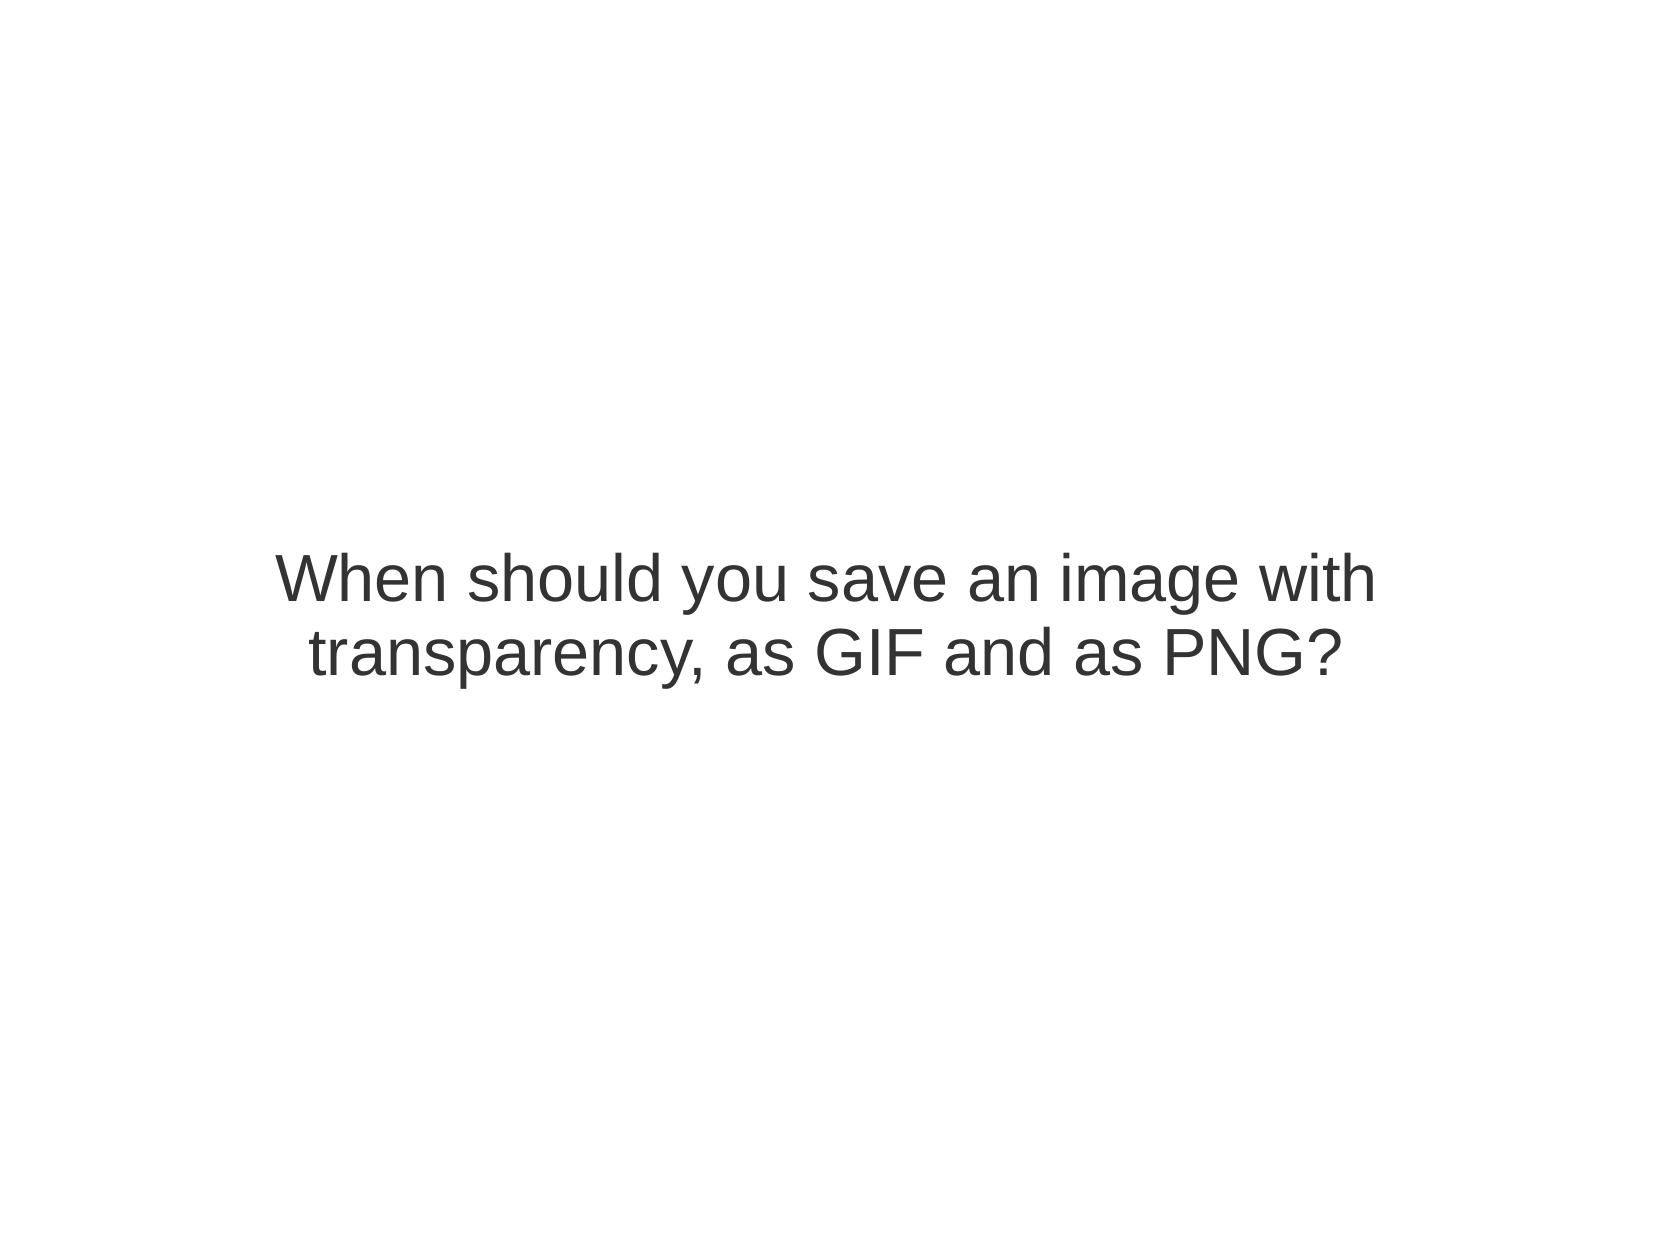

# When should you save an image with transparency, as GIF and as PNG?